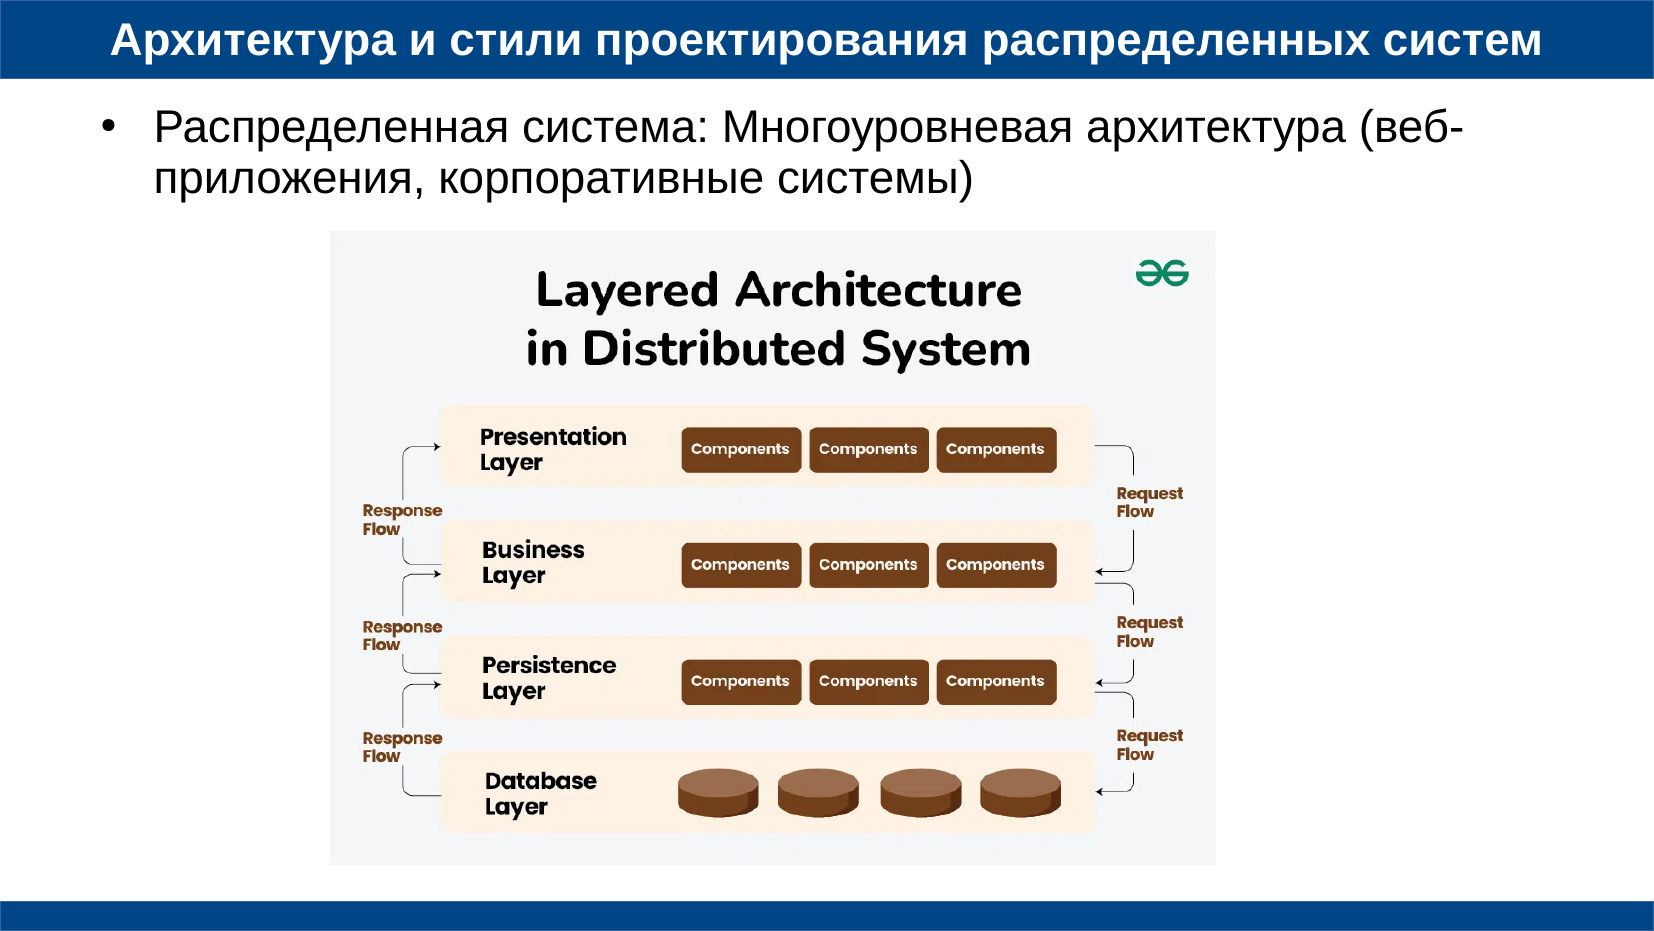

# Архитектура и стили проектирования распределенных систем
Распределенная система: Многоуровневая архитектура (веб-приложения, корпоративные системы)